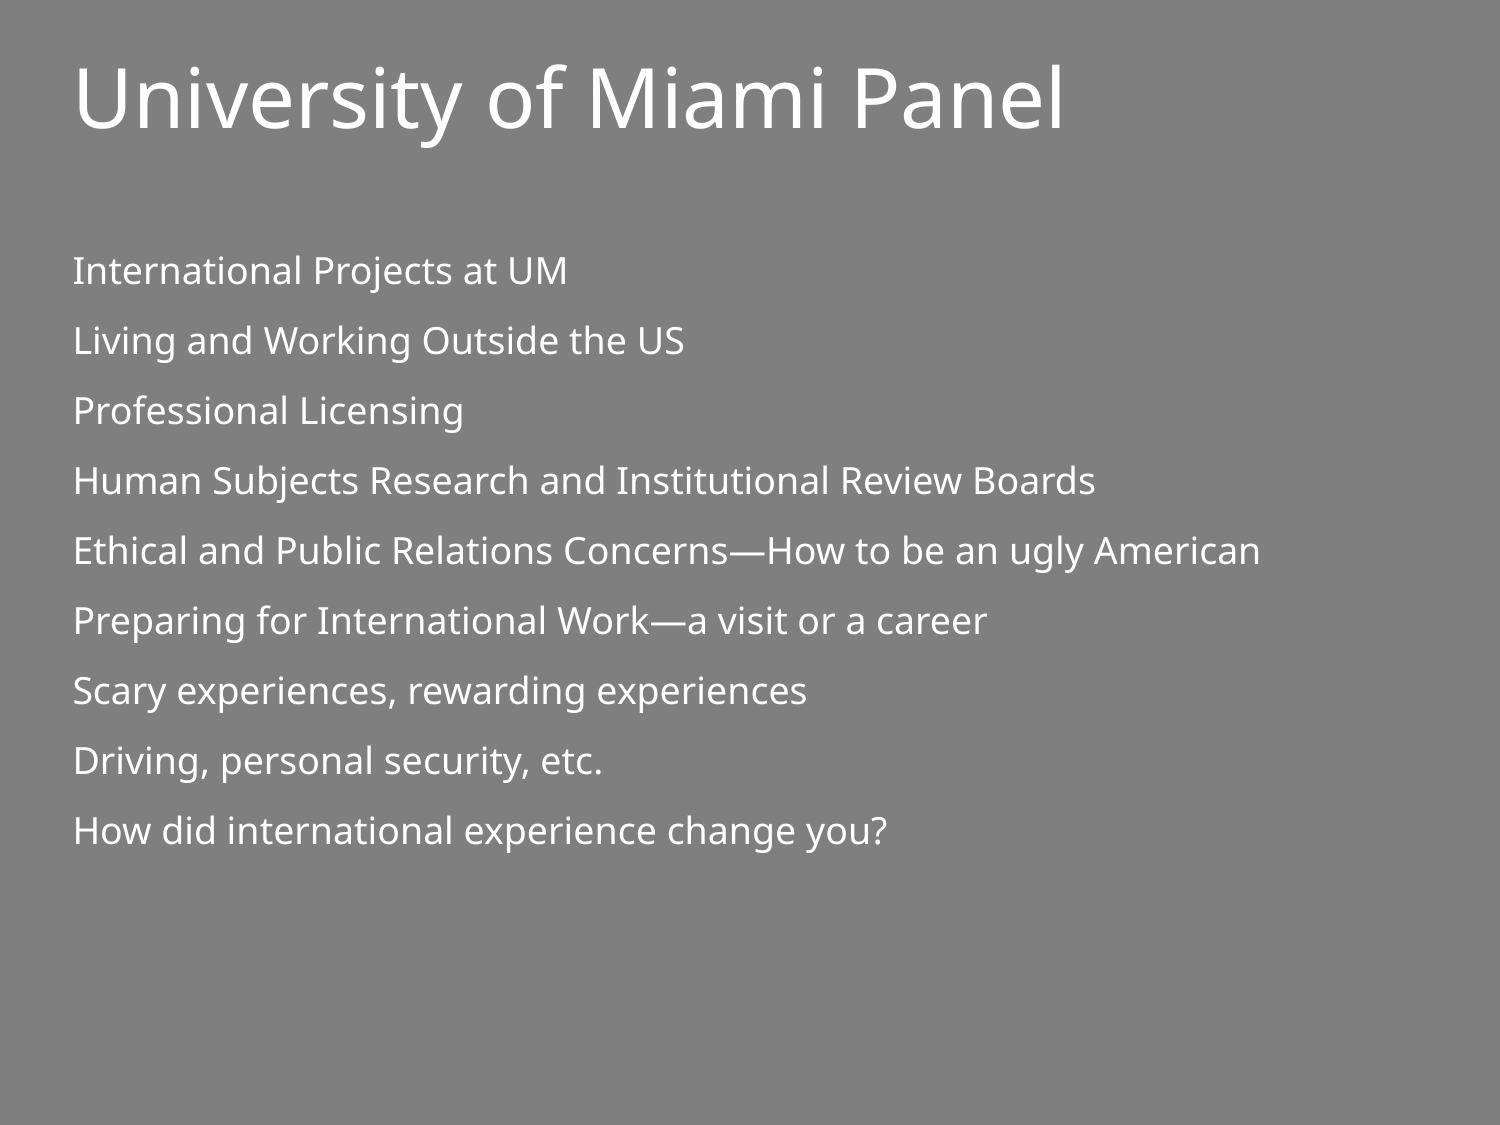

University of Miami Panel
# International Projects at UM
Living and Working Outside the US
Professional Licensing
Human Subjects Research and Institutional Review Boards
Ethical and Public Relations Concerns—How to be an ugly American
Preparing for International Work—a visit or a career
Scary experiences, rewarding experiences
Driving, personal security, etc.
How did international experience change you?